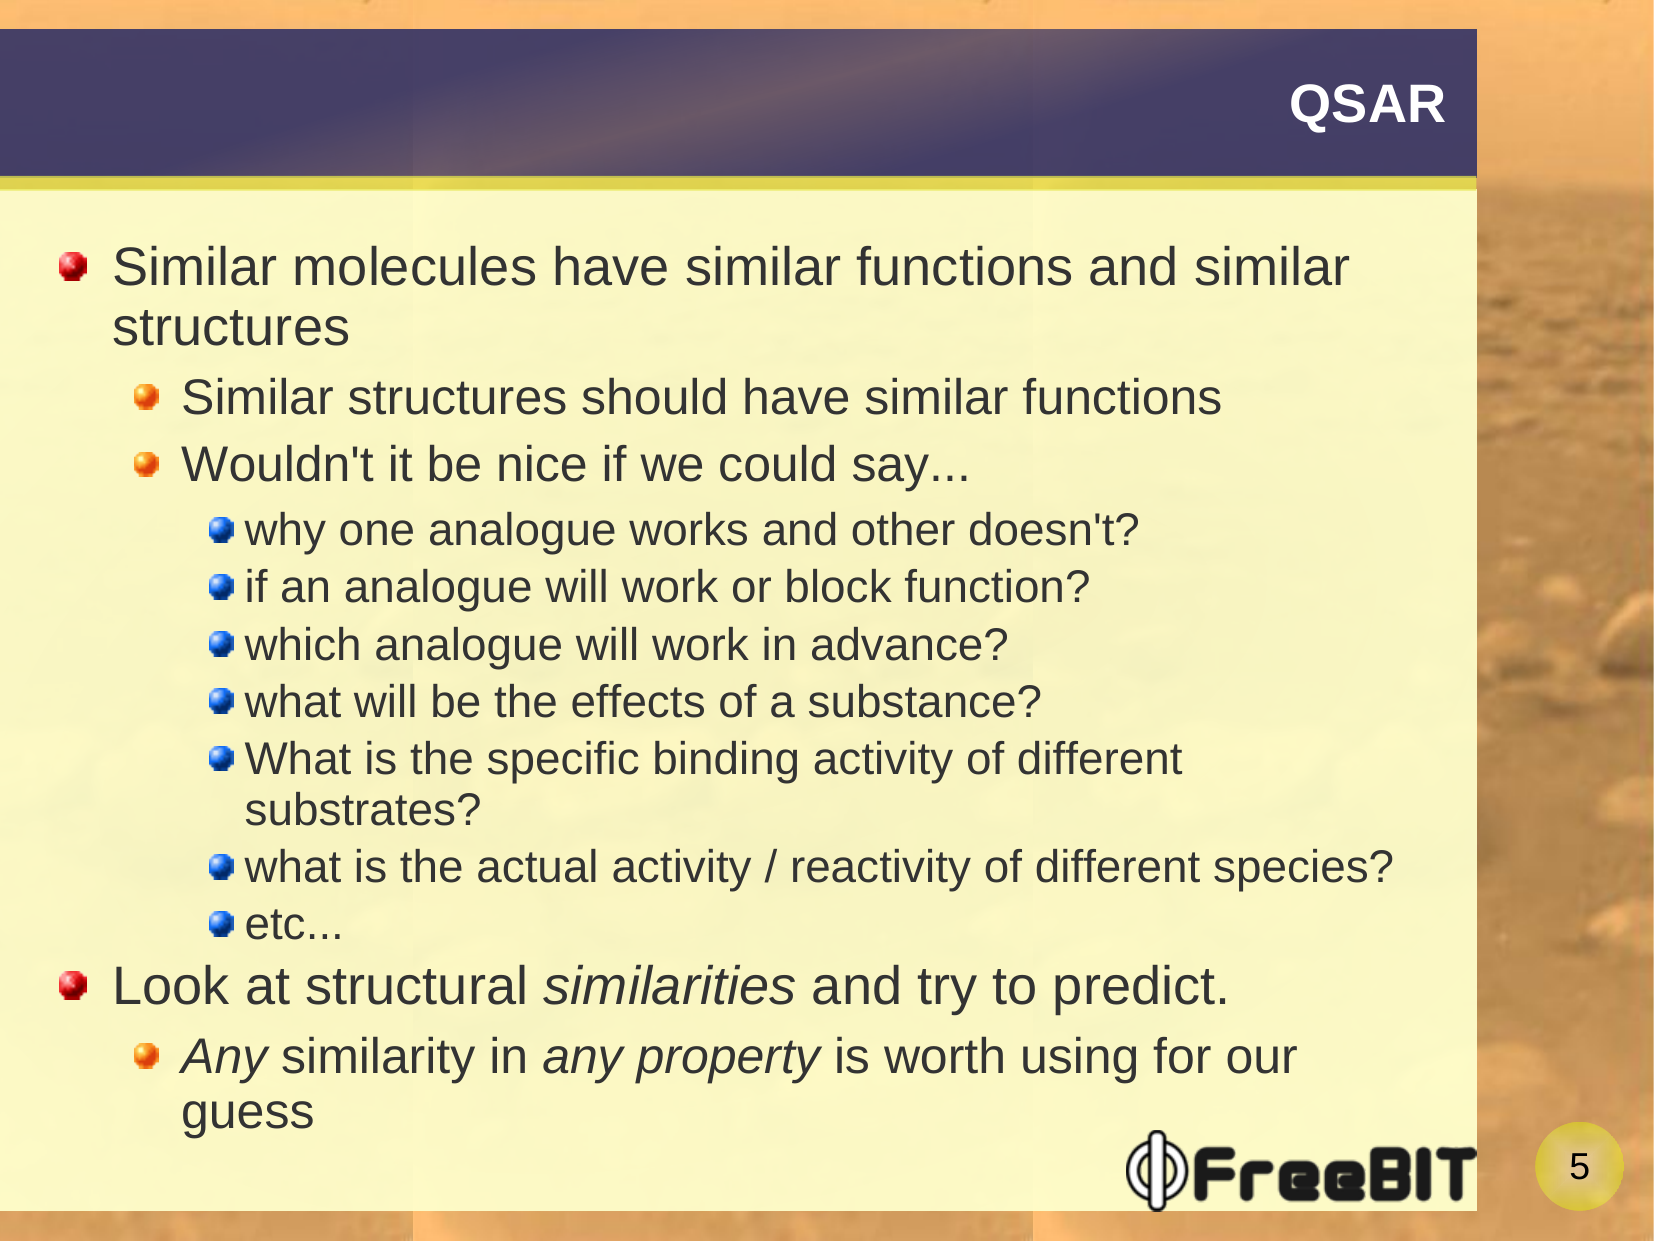

# QSAR
Similar molecules have similar functions and similar structures
Similar structures should have similar functions
Wouldn't it be nice if we could say...
why one analogue works and other doesn't?
if an analogue will work or block function?
which analogue will work in advance?
what will be the effects of a substance?
What is the specific binding activity of different substrates?
what is the actual activity / reactivity of different species?
etc...
Look at structural similarities and try to predict.
Any similarity in any property is worth using for our guess